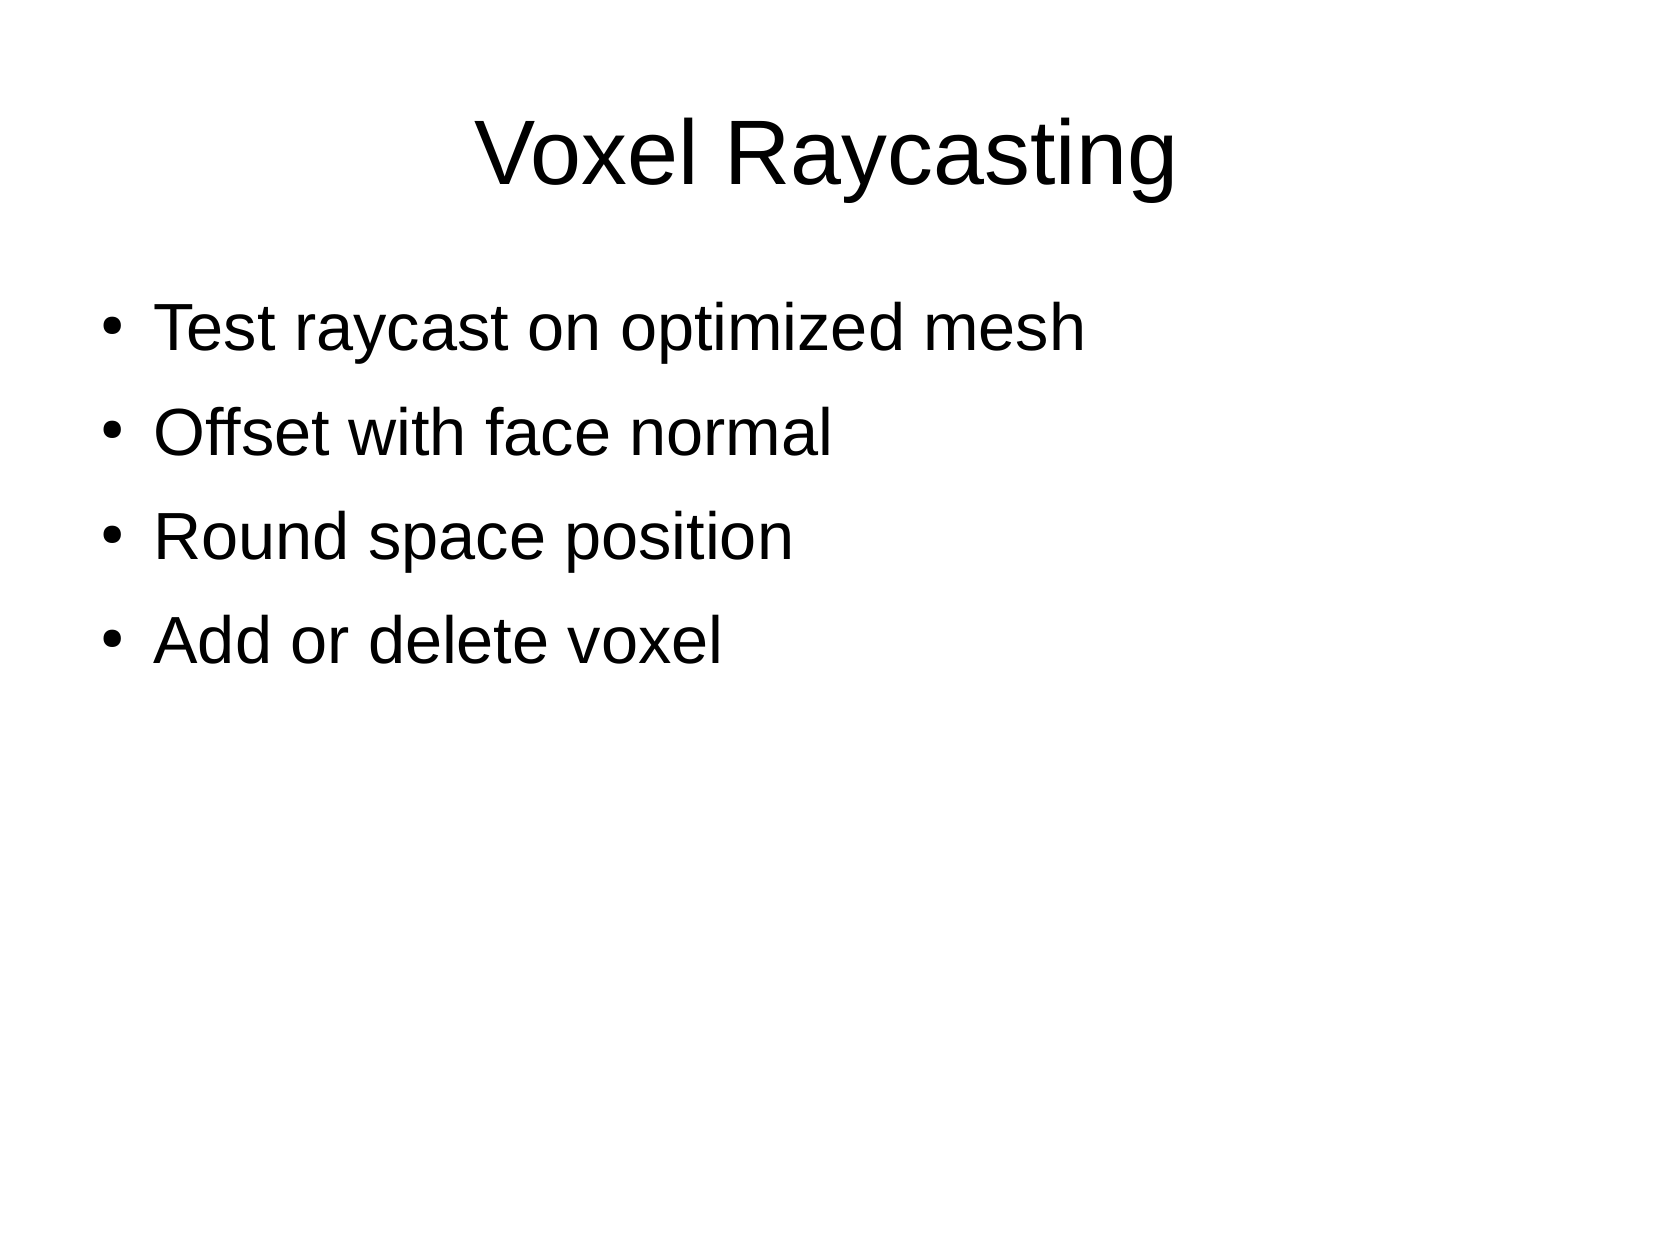

# Voxel Raycasting
Test raycast on optimized mesh
Offset with face normal
Round space position
Add or delete voxel